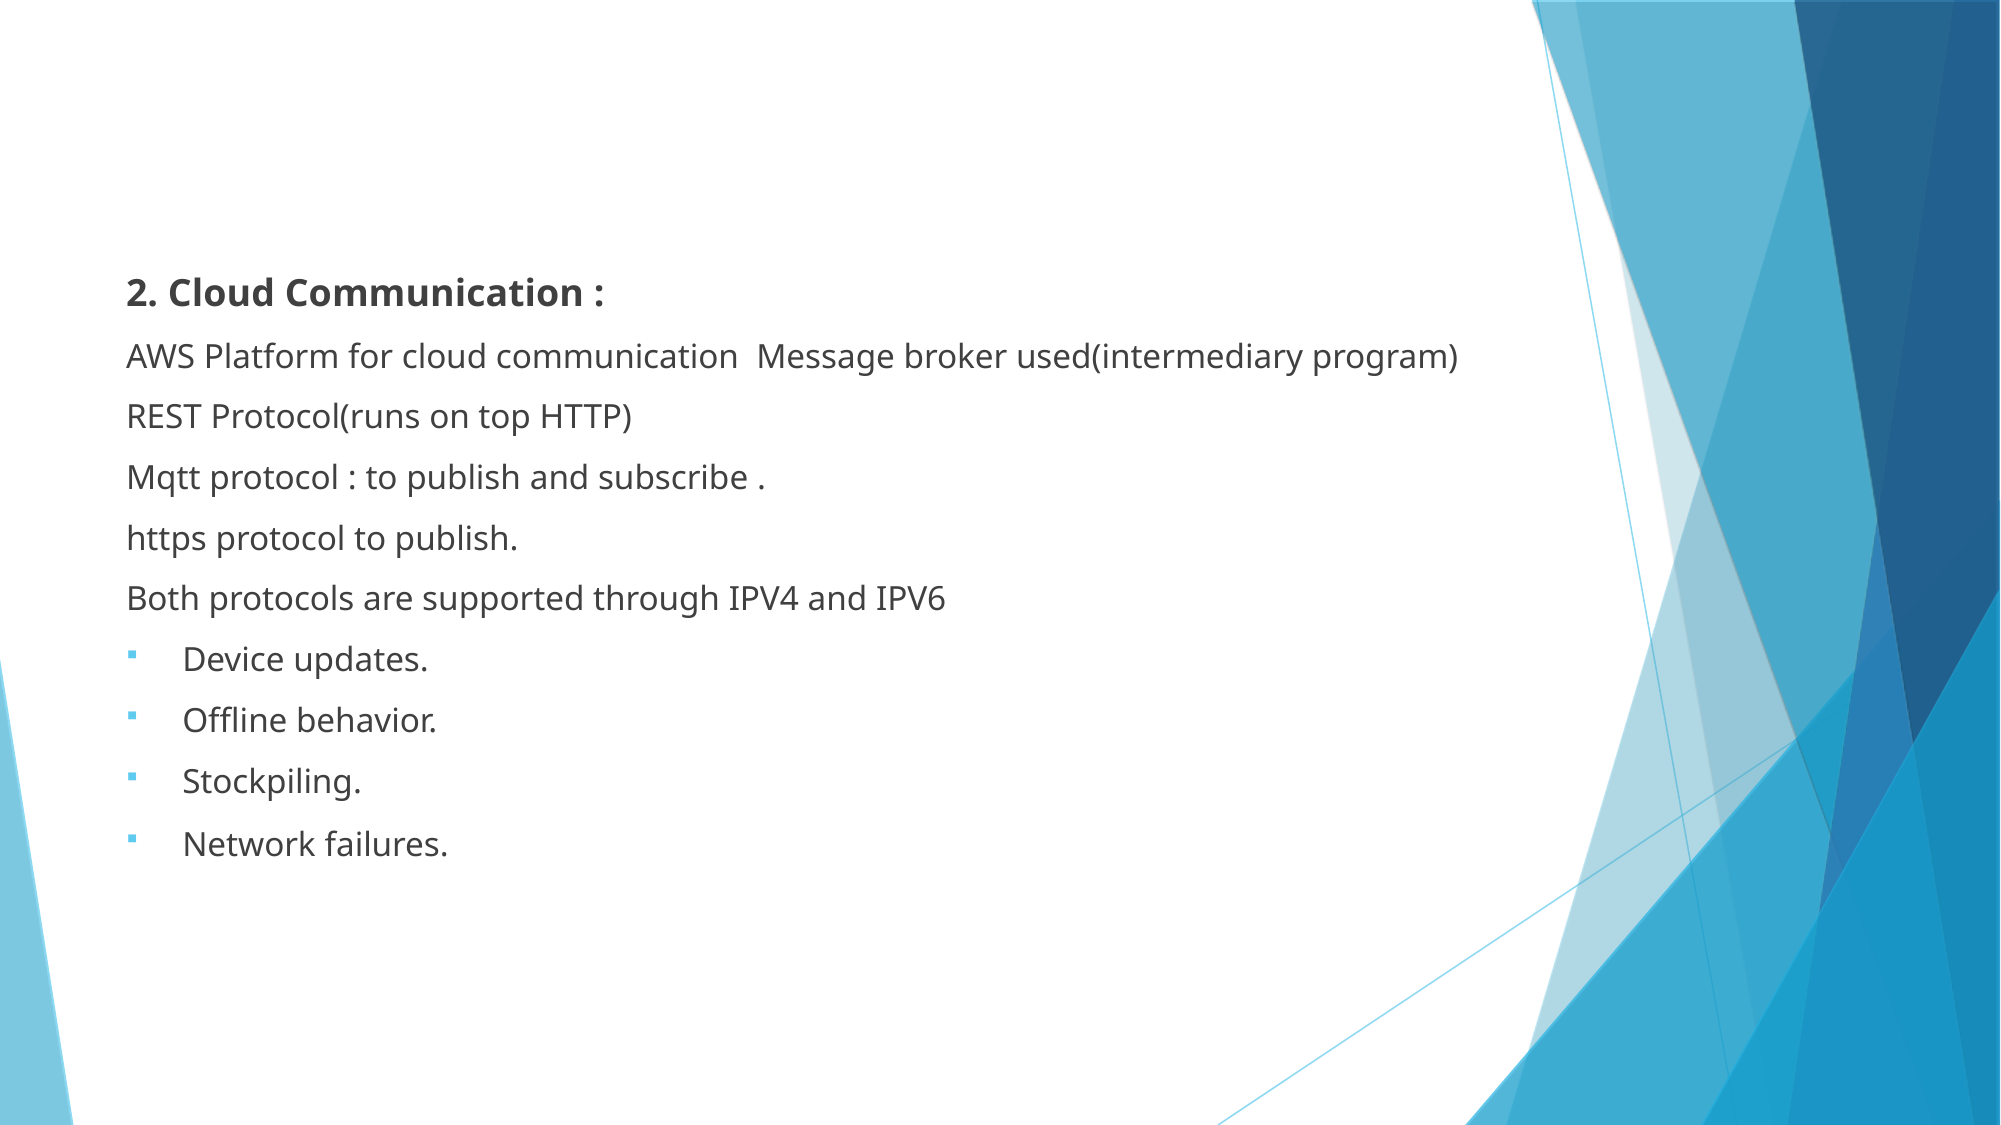

#
2. Cloud Communication :
AWS Platform for cloud communication Message broker used(intermediary program)
REST Protocol(runs on top HTTP)
Mqtt protocol : to publish and subscribe .
https protocol to publish.
Both protocols are supported through IPV4 and IPV6
Device updates.
Offline behavior.
Stockpiling.
Network failures.